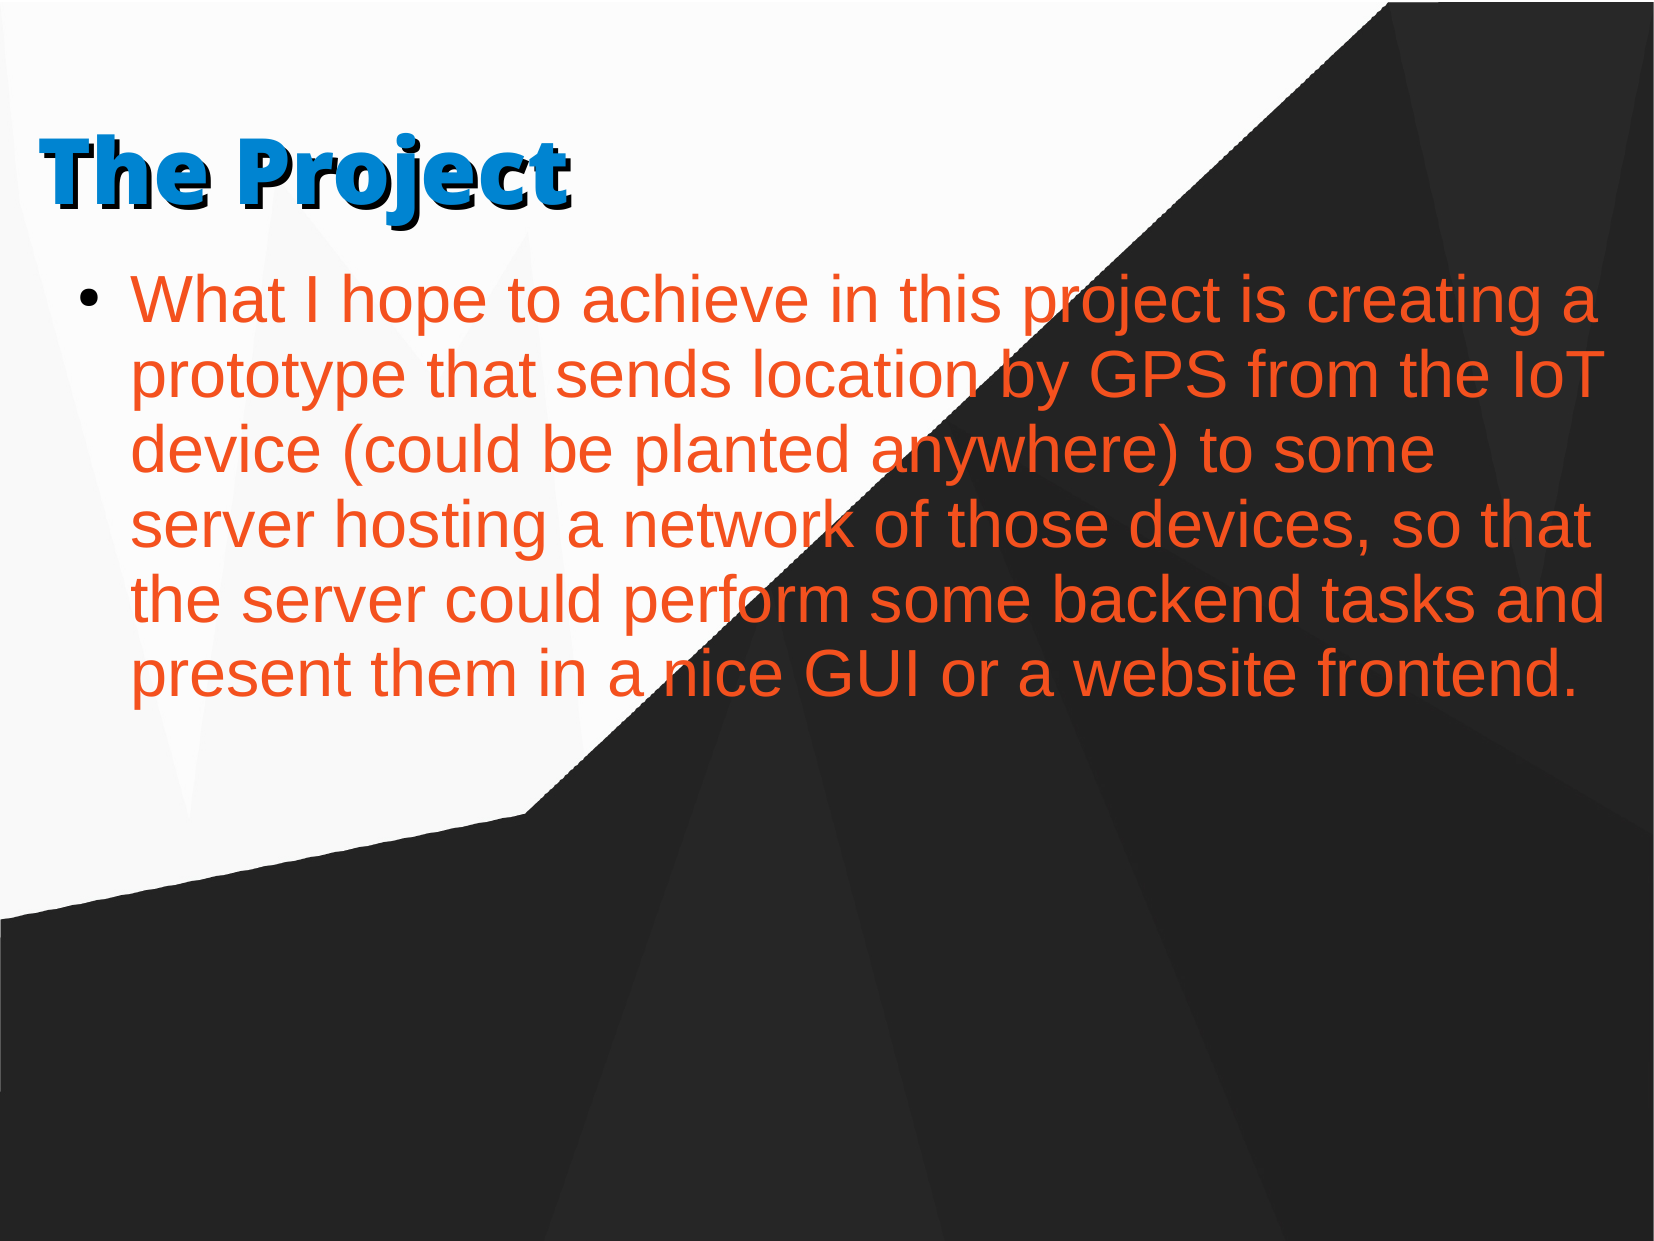

# The Project
What I hope to achieve in this project is creating a prototype that sends location by GPS from the IoT device (could be planted anywhere) to some server hosting a network of those devices, so that the server could perform some backend tasks and present them in a nice GUI or a website frontend.